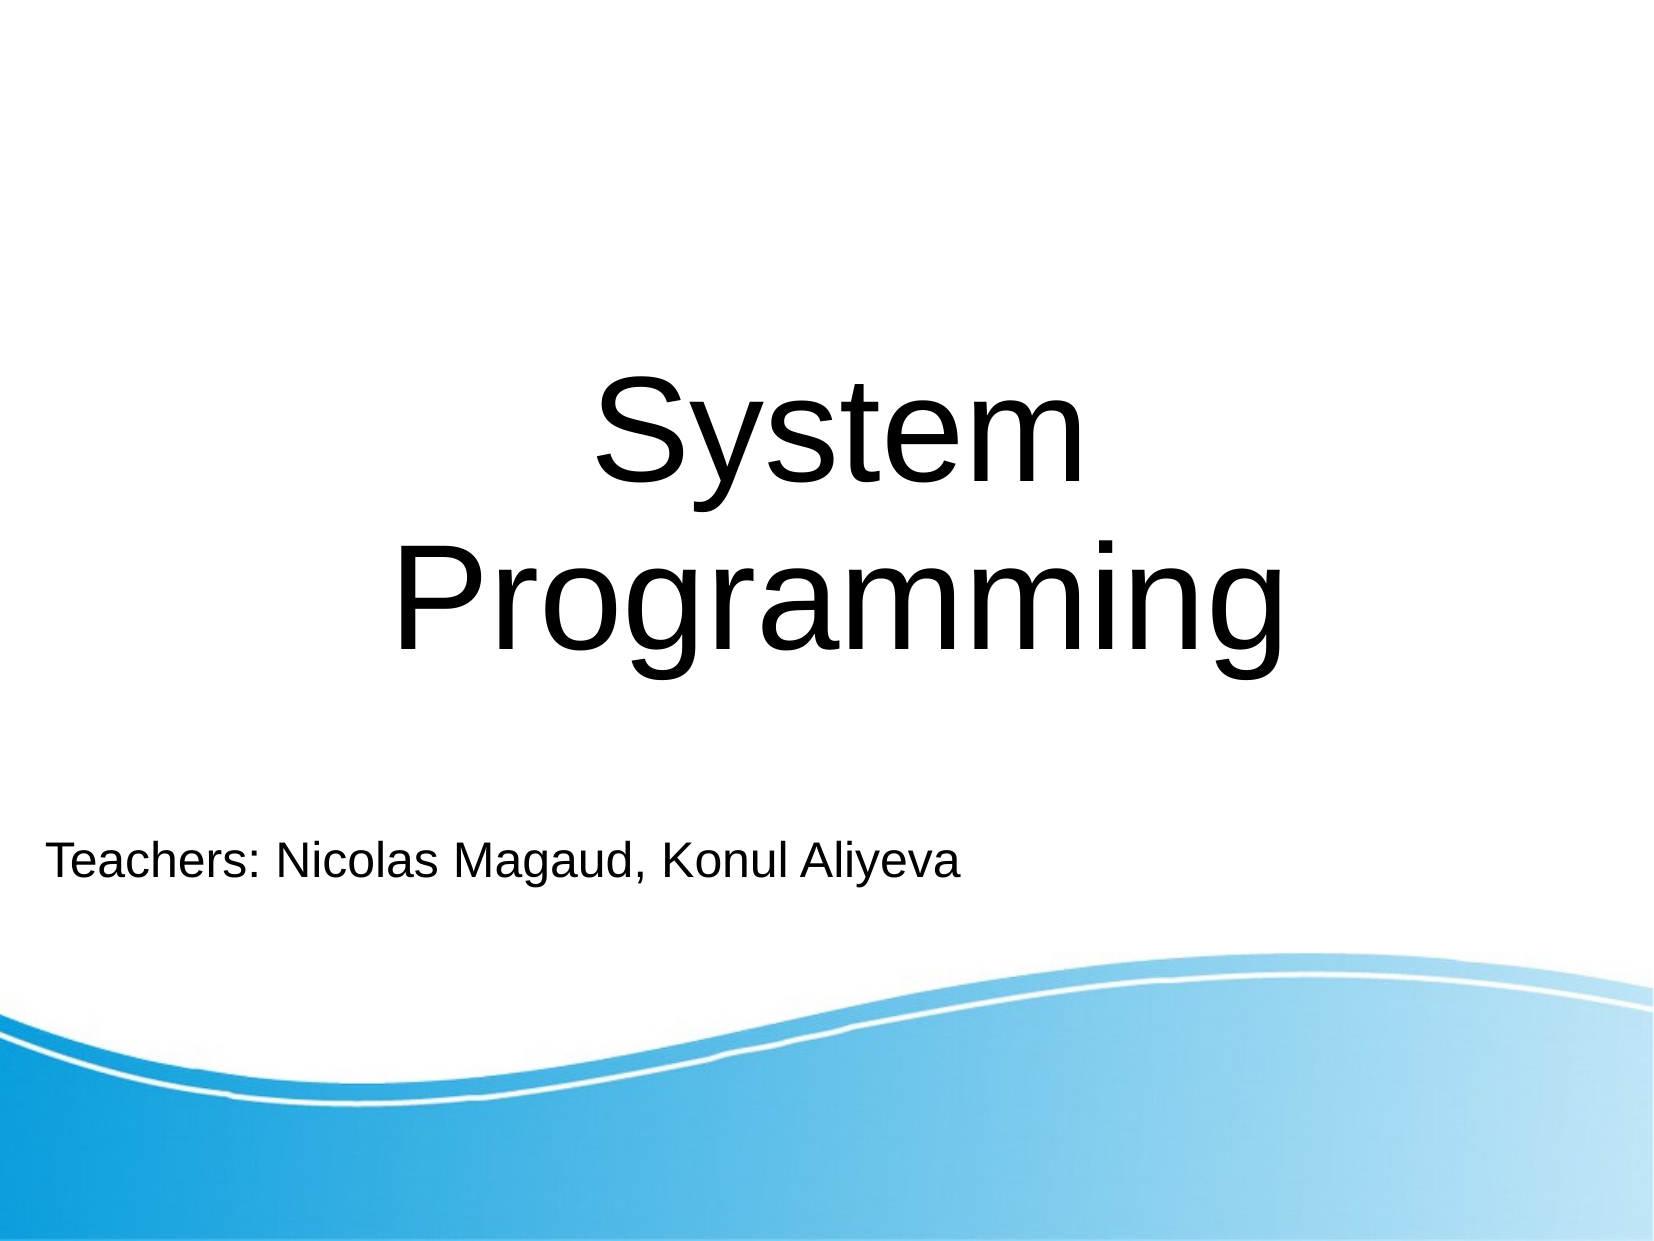

System Programming
Teachers: Nicolas Magaud, Konul Aliyeva